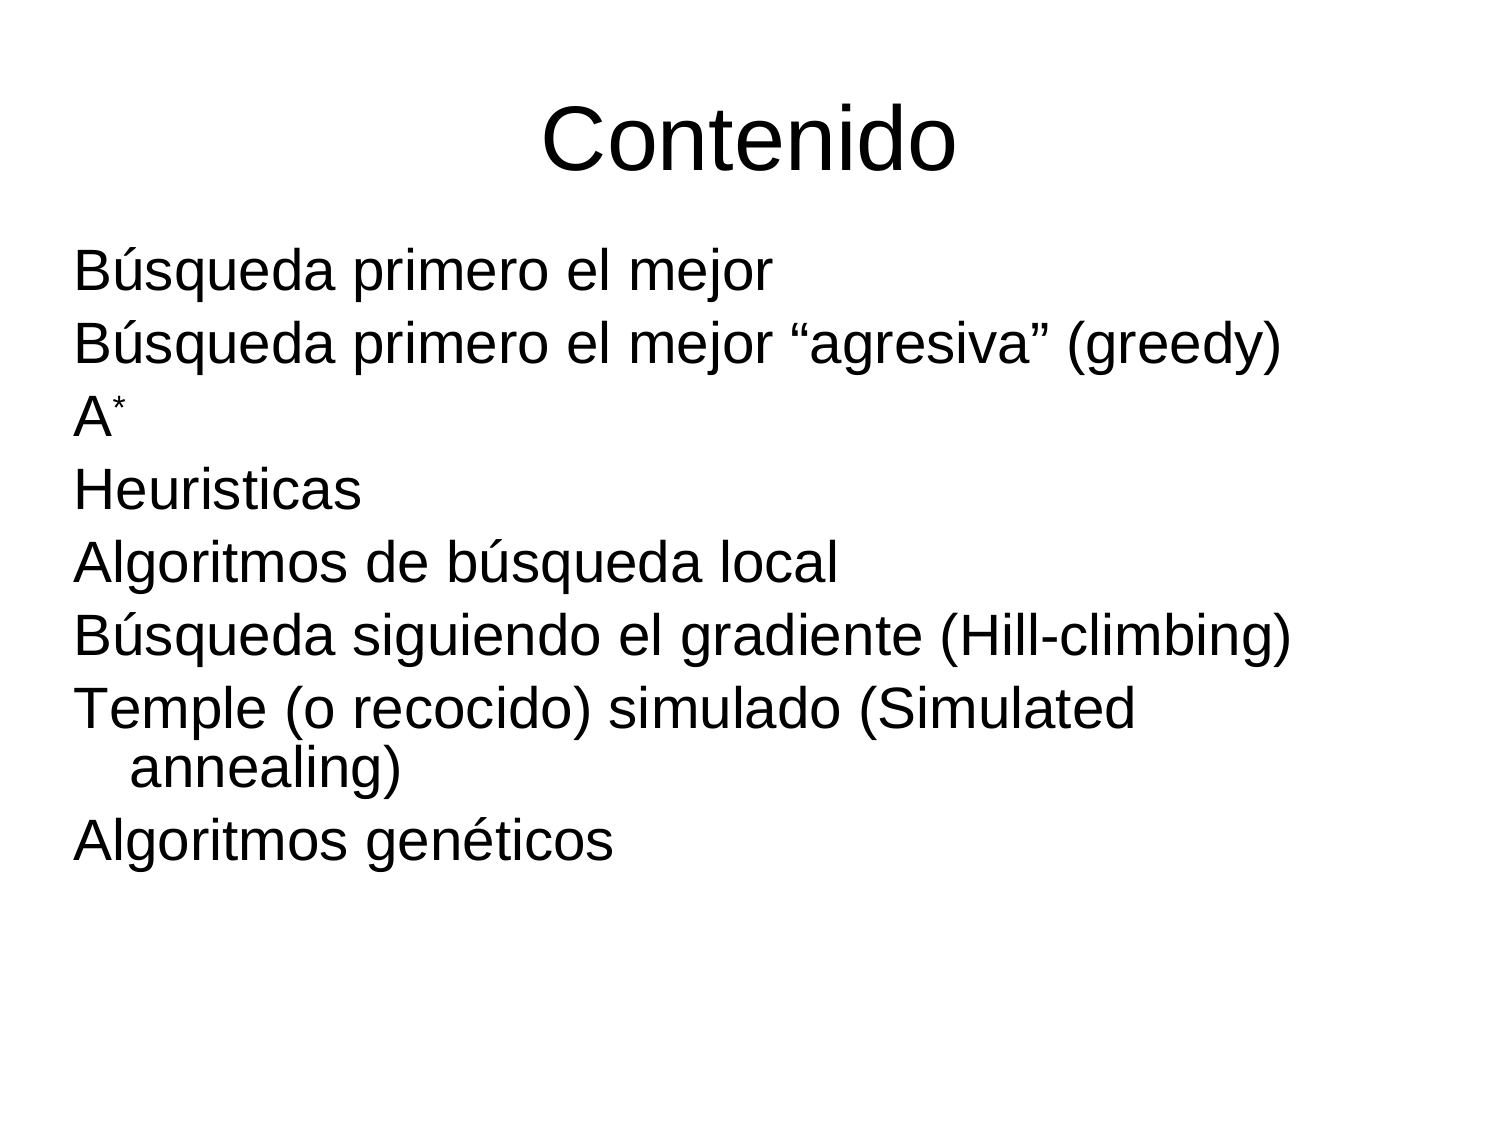

# Contenido
Búsqueda primero el mejor
Búsqueda primero el mejor “agresiva” (greedy)
A*
Heuristicas
Algoritmos de búsqueda local
Búsqueda siguiendo el gradiente (Hill-climbing)
Temple (o recocido) simulado (Simulated annealing)
Algoritmos genéticos